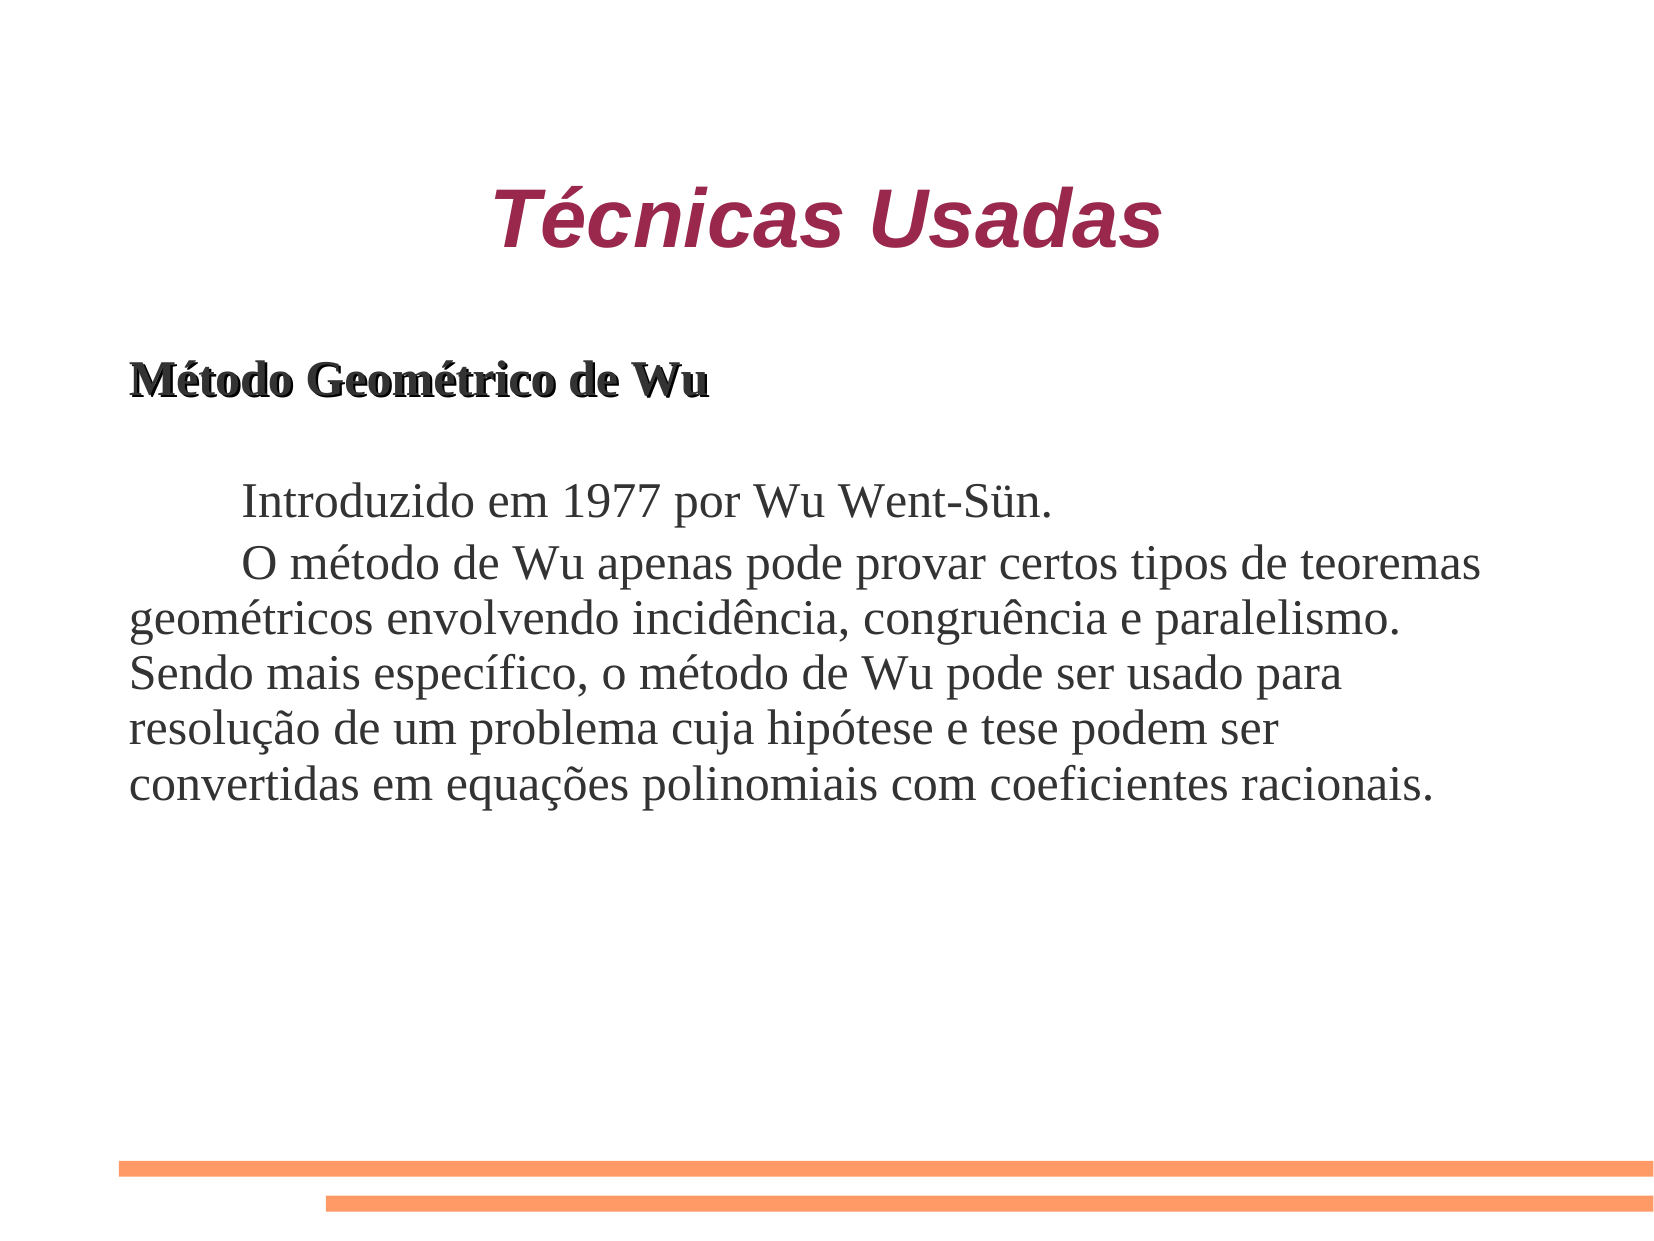

# Técnicas Usadas
Método Geométrico de Wu
 Introduzido em 1977 por Wu Went-Sün.
 O método de Wu apenas pode provar certos tipos de teoremas geométricos envolvendo incidência, congruência e paralelismo. Sendo mais específico, o método de Wu pode ser usado para resolução de um problema cuja hipótese e tese podem ser convertidas em equações polinomiais com coeficientes racionais.